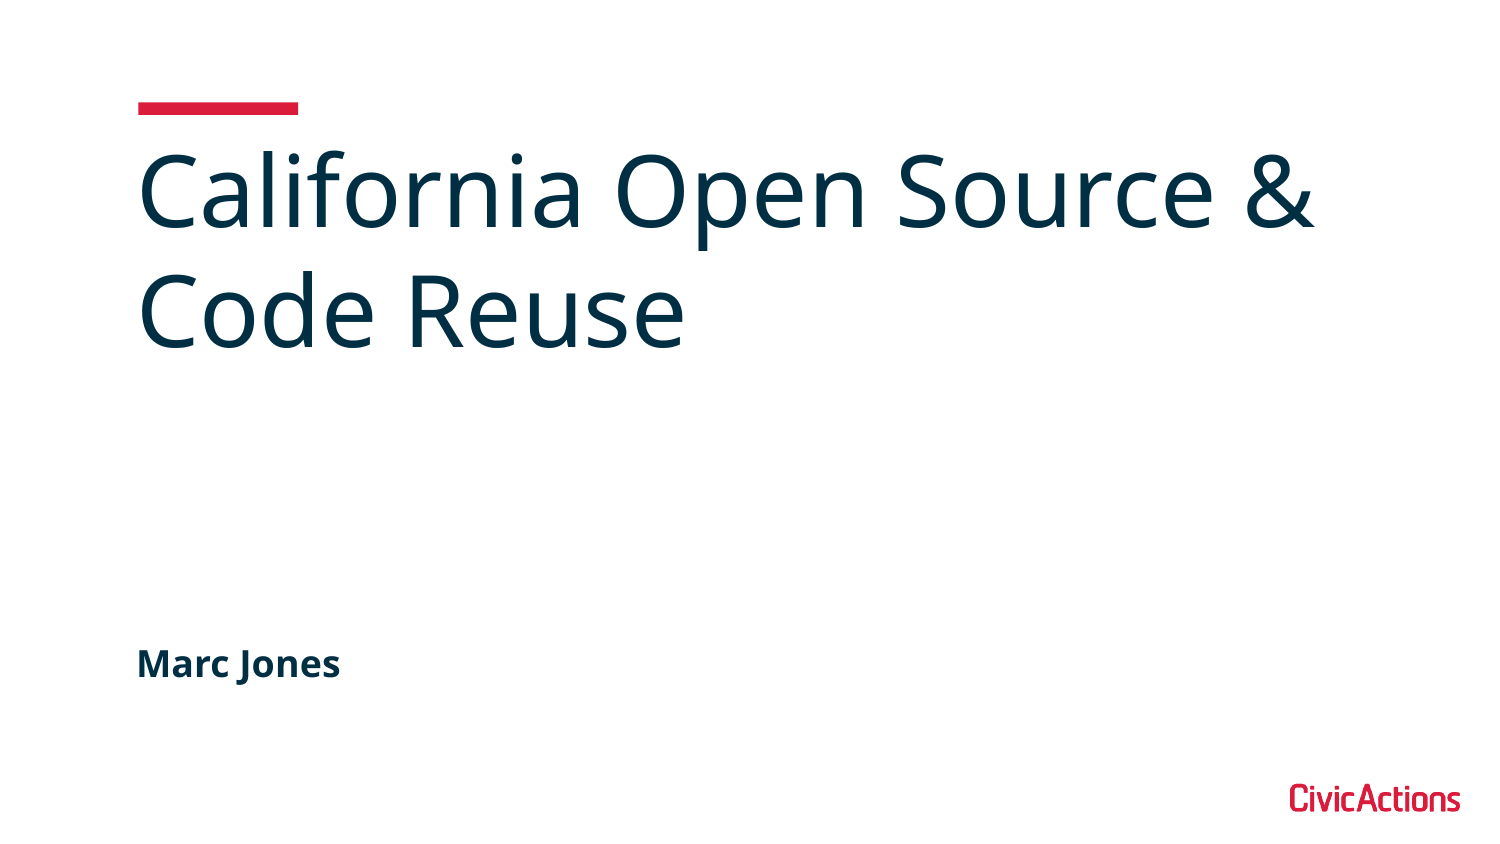

# California Open Source & Code Reuse
Marc Jones